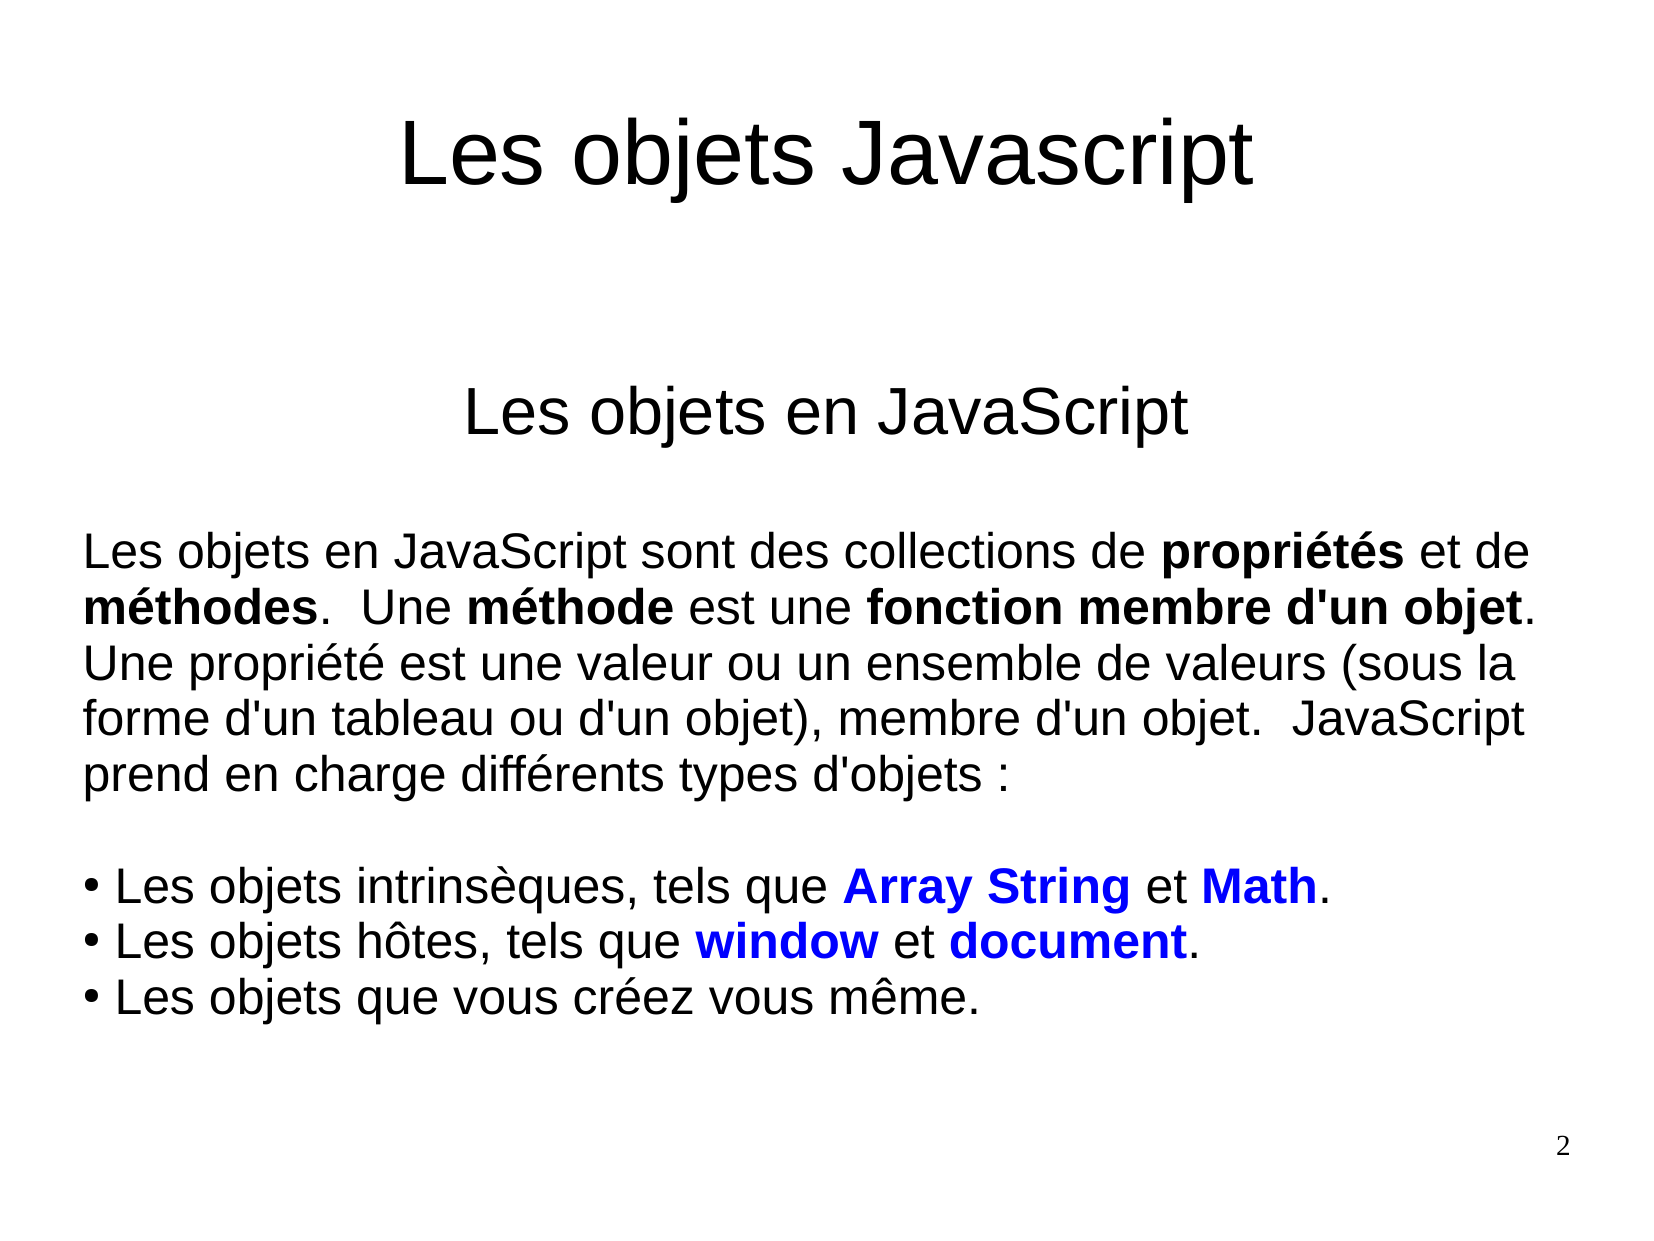

# Les objets Javascript
Les objets en JavaScript
Les objets en JavaScript sont des collections de propriétés et de méthodes. Une méthode est une fonction membre d'un objet. Une propriété est une valeur ou un ensemble de valeurs (sous la forme d'un tableau ou d'un objet), membre d'un objet. JavaScript prend en charge différents types d'objets :
 Les objets intrinsèques, tels que Array String et Math.
 Les objets hôtes, tels que window et document.
 Les objets que vous créez vous même.
2